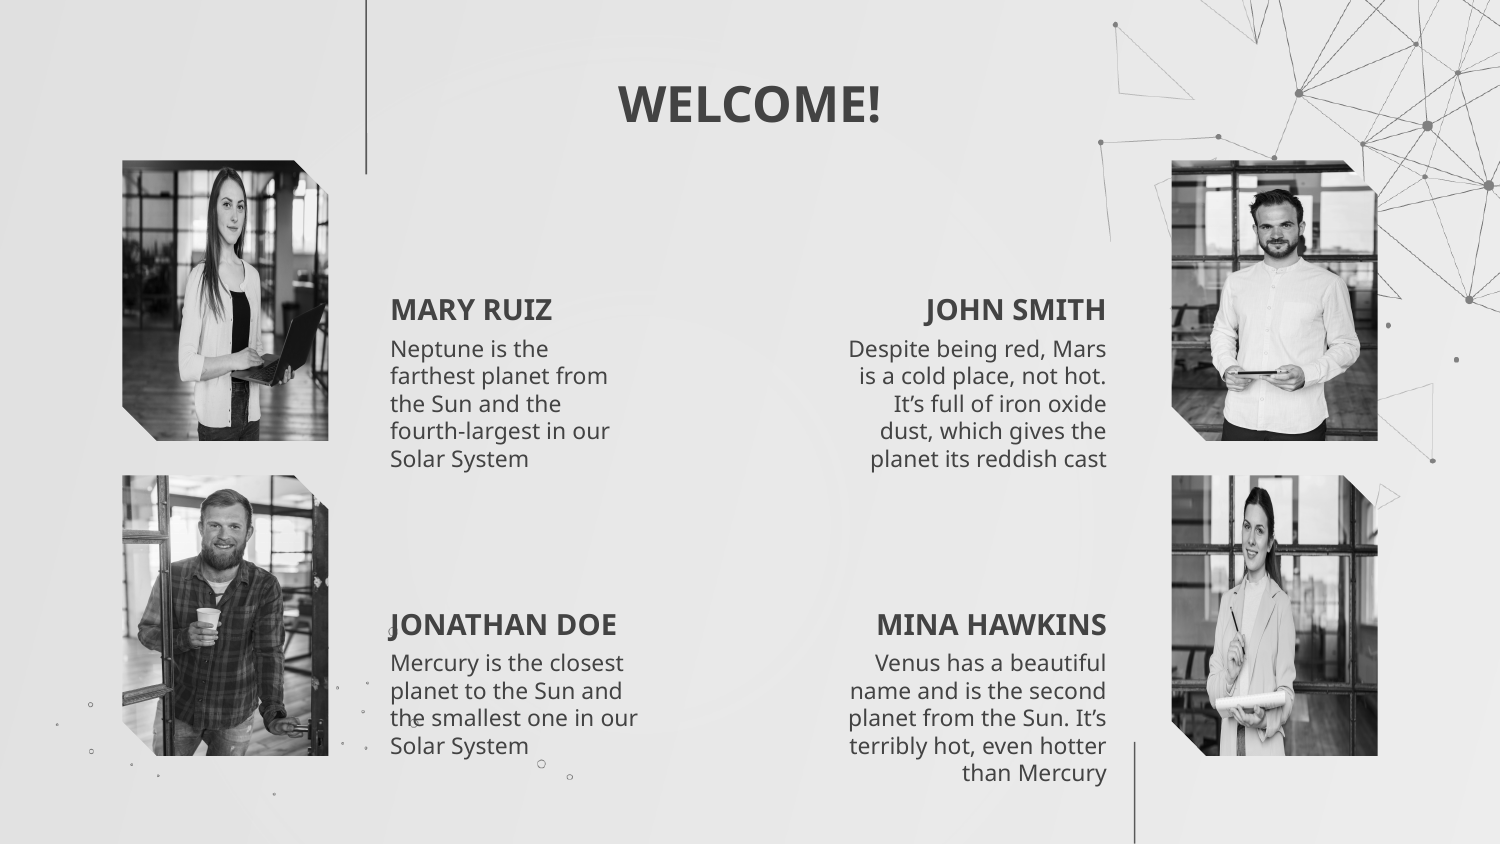

# WELCOME!
MARY RUIZ
JOHN SMITH
Neptune is the farthest planet from the Sun and the fourth-largest in our Solar System
Despite being red, Mars is a cold place, not hot. It’s full of iron oxide dust, which gives the planet its reddish cast
JONATHAN DOE
MINA HAWKINS
Mercury is the closest planet to the Sun and the smallest one in our Solar System
Venus has a beautiful name and is the second planet from the Sun. It’s terribly hot, even hotter than Mercury